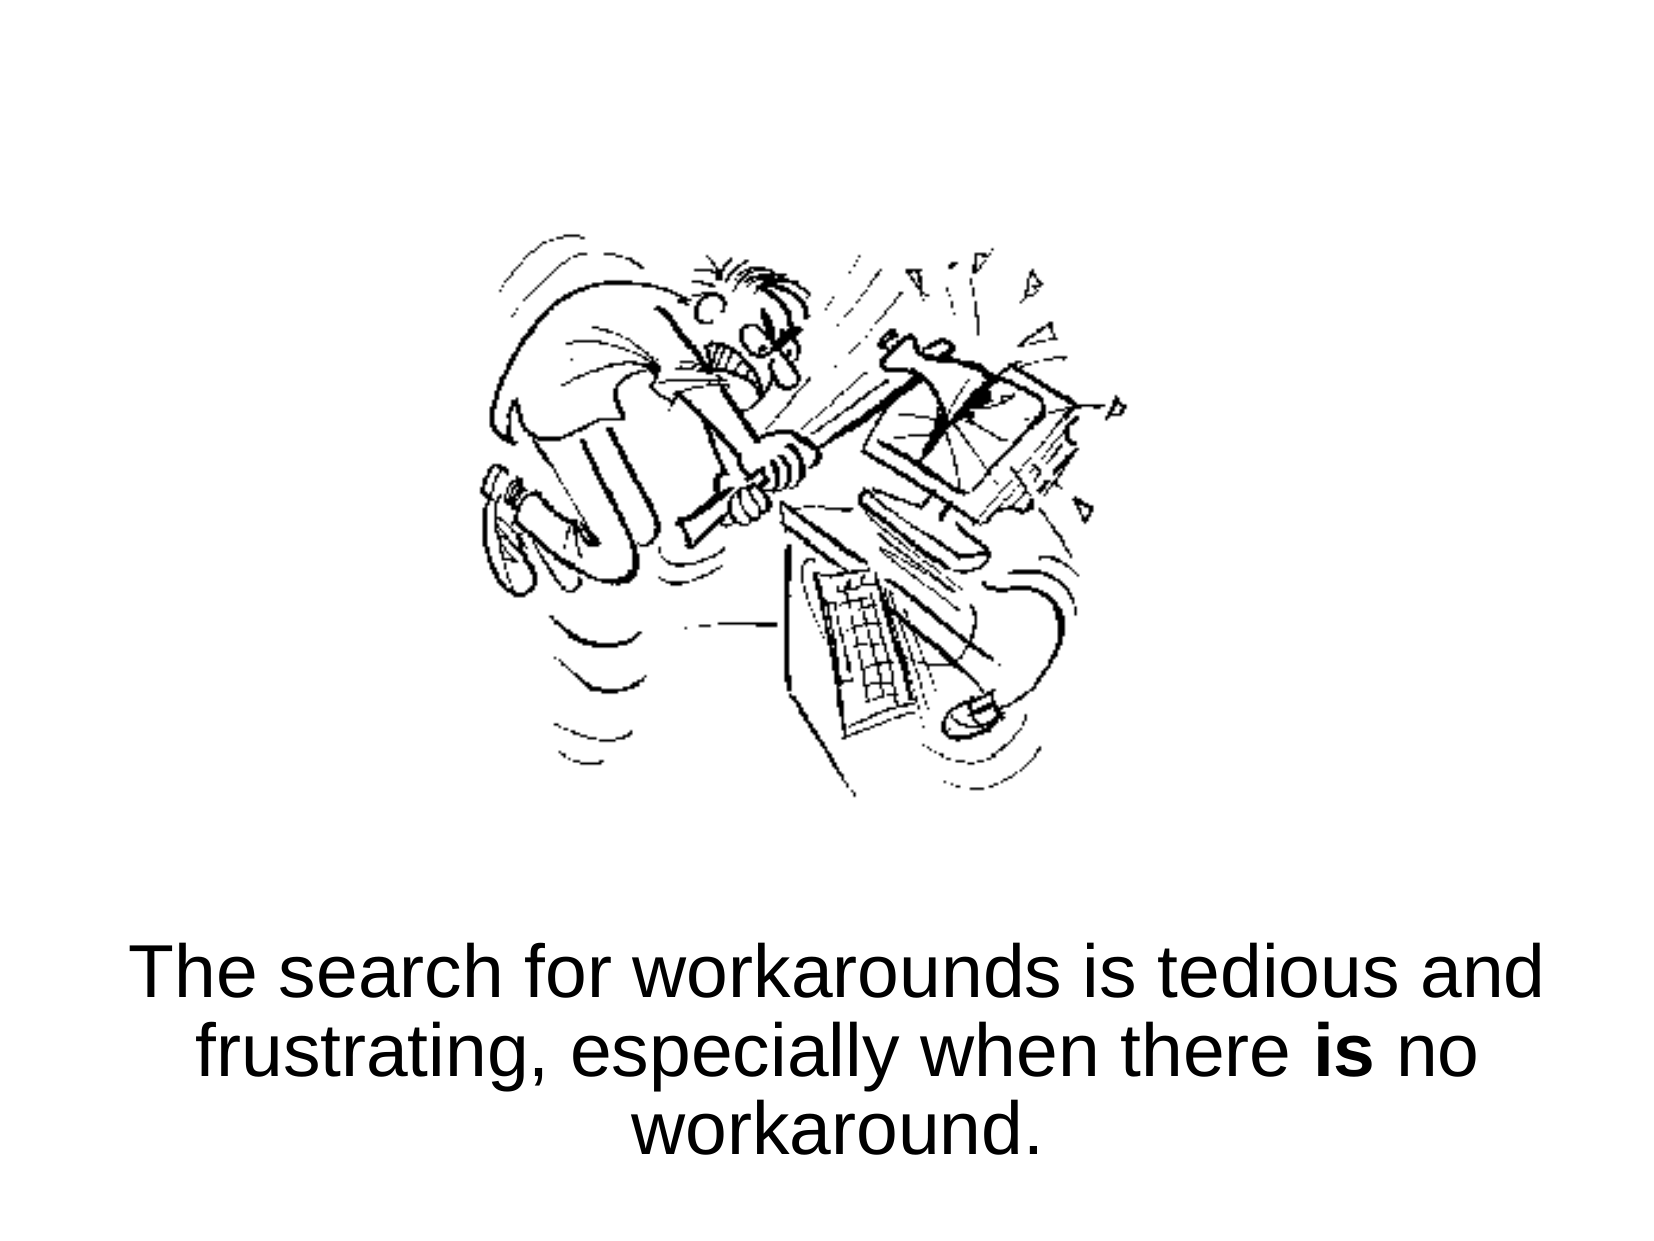

# The search for workarounds is tedious and frustrating, especially when there is no workaround.